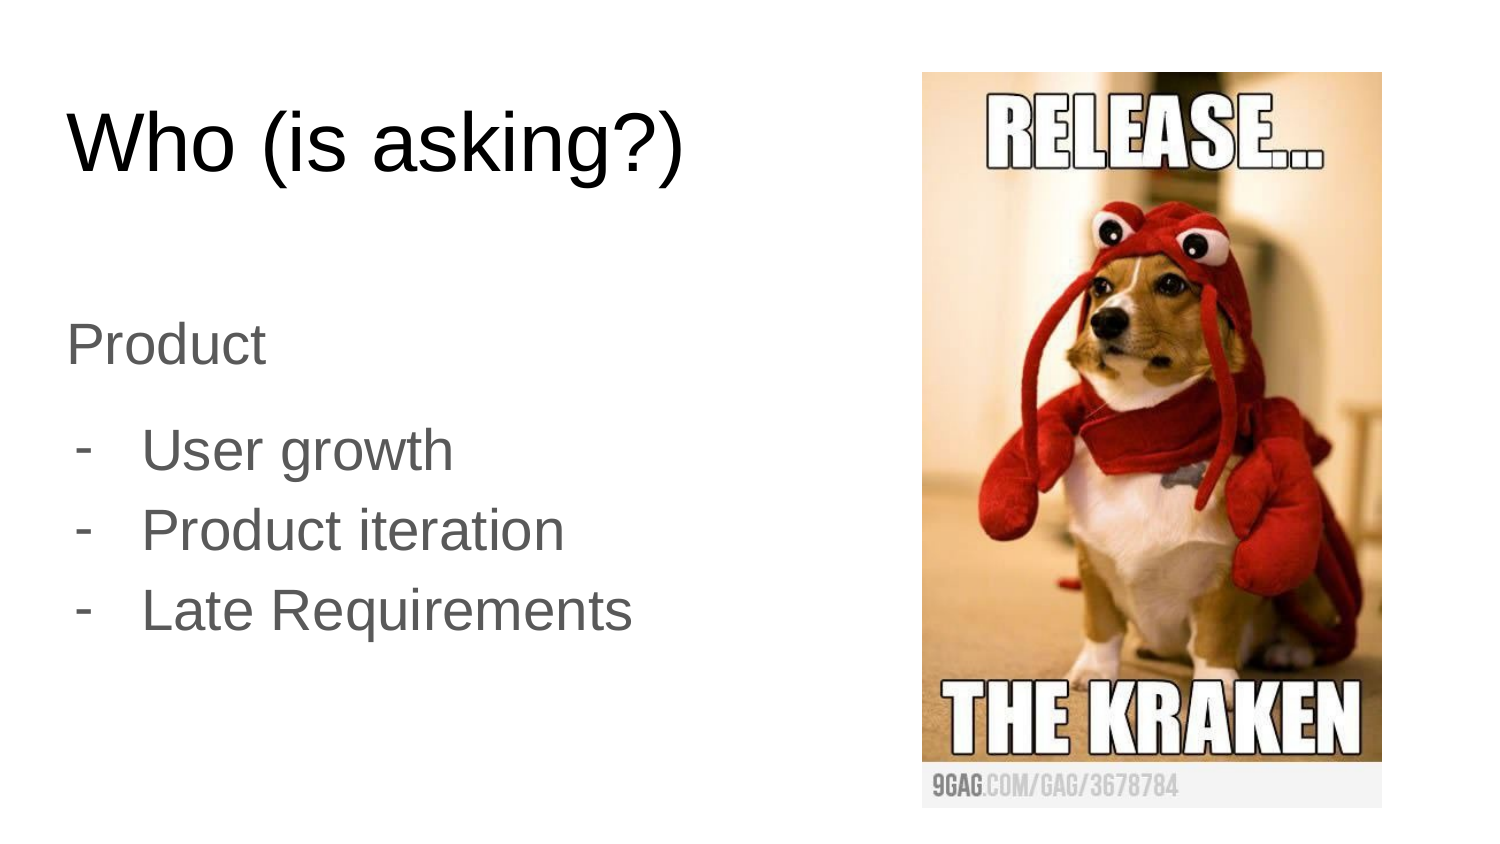

# Who (is asking?)
Product
User growth
Product iteration
Late Requirements